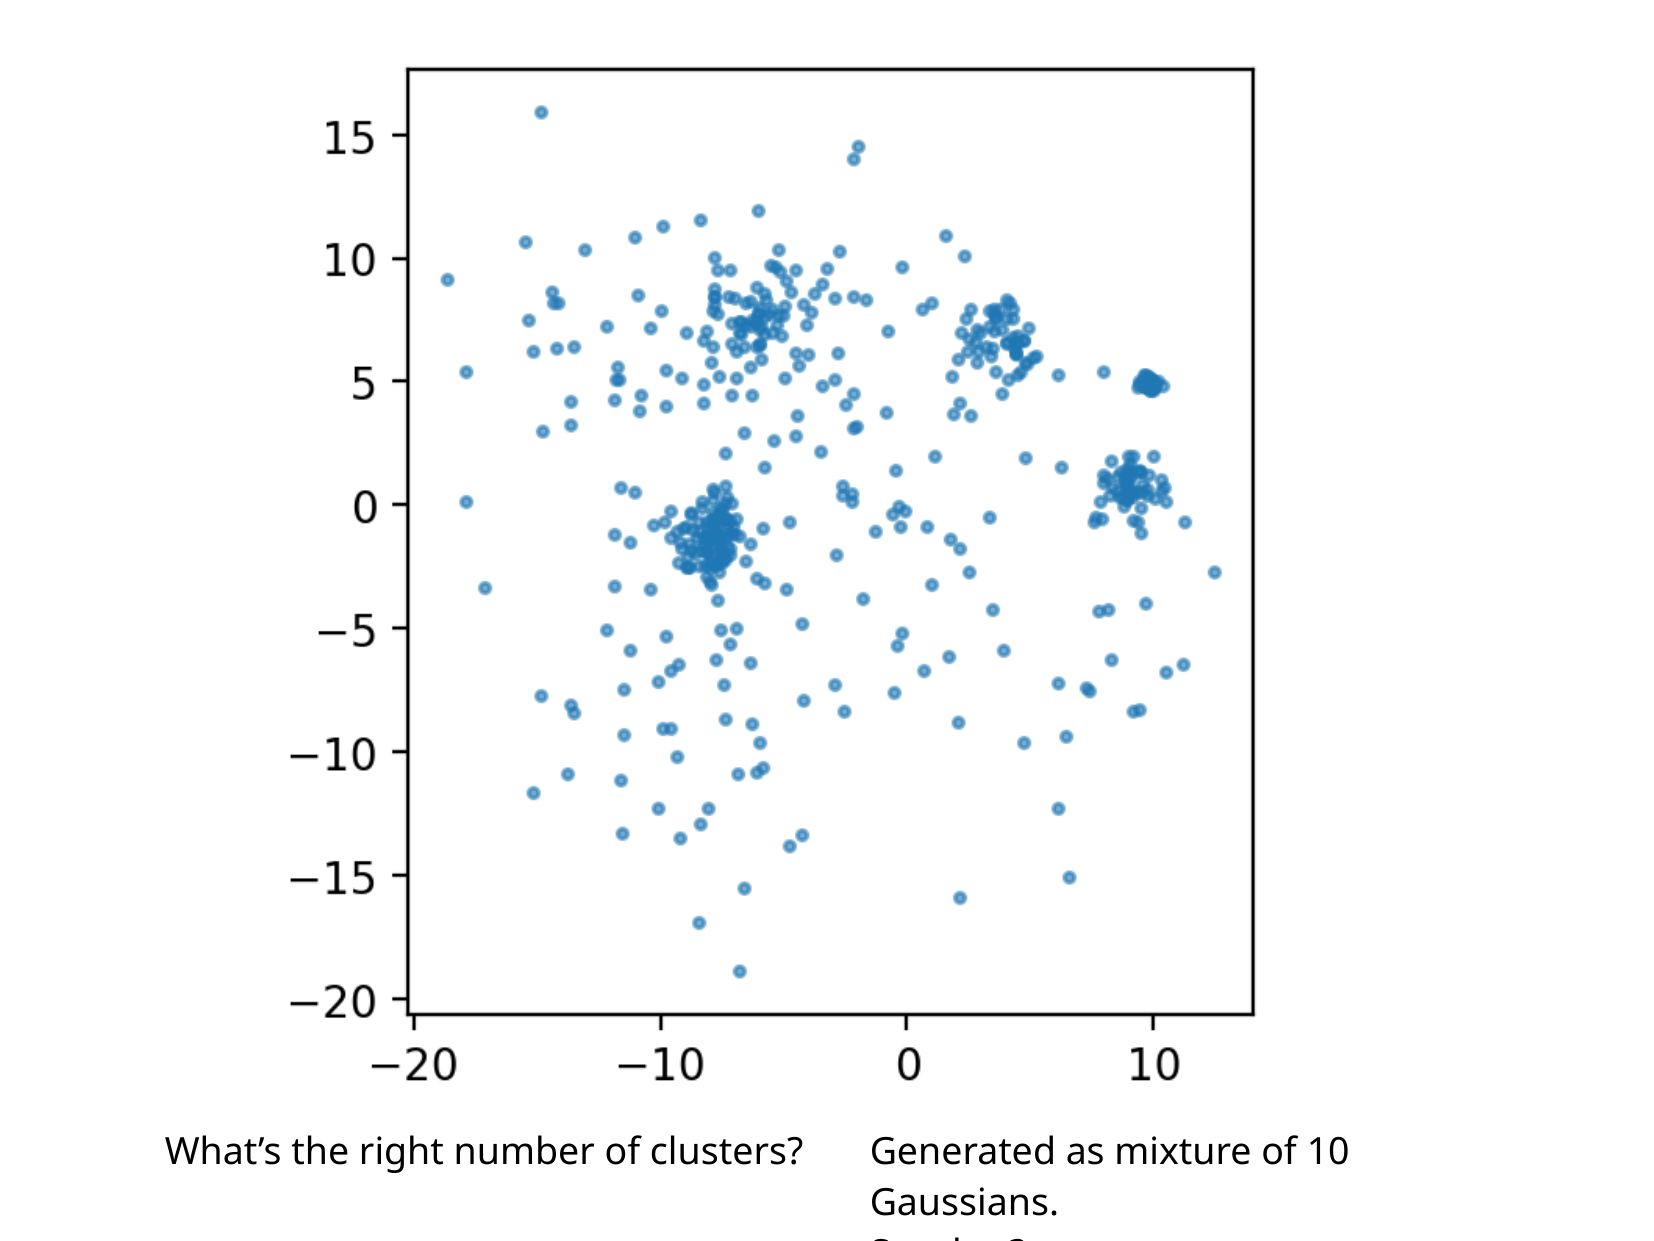

#
What’s the right number of clusters?
Generated as mixture of 10 Gaussians.
So what?